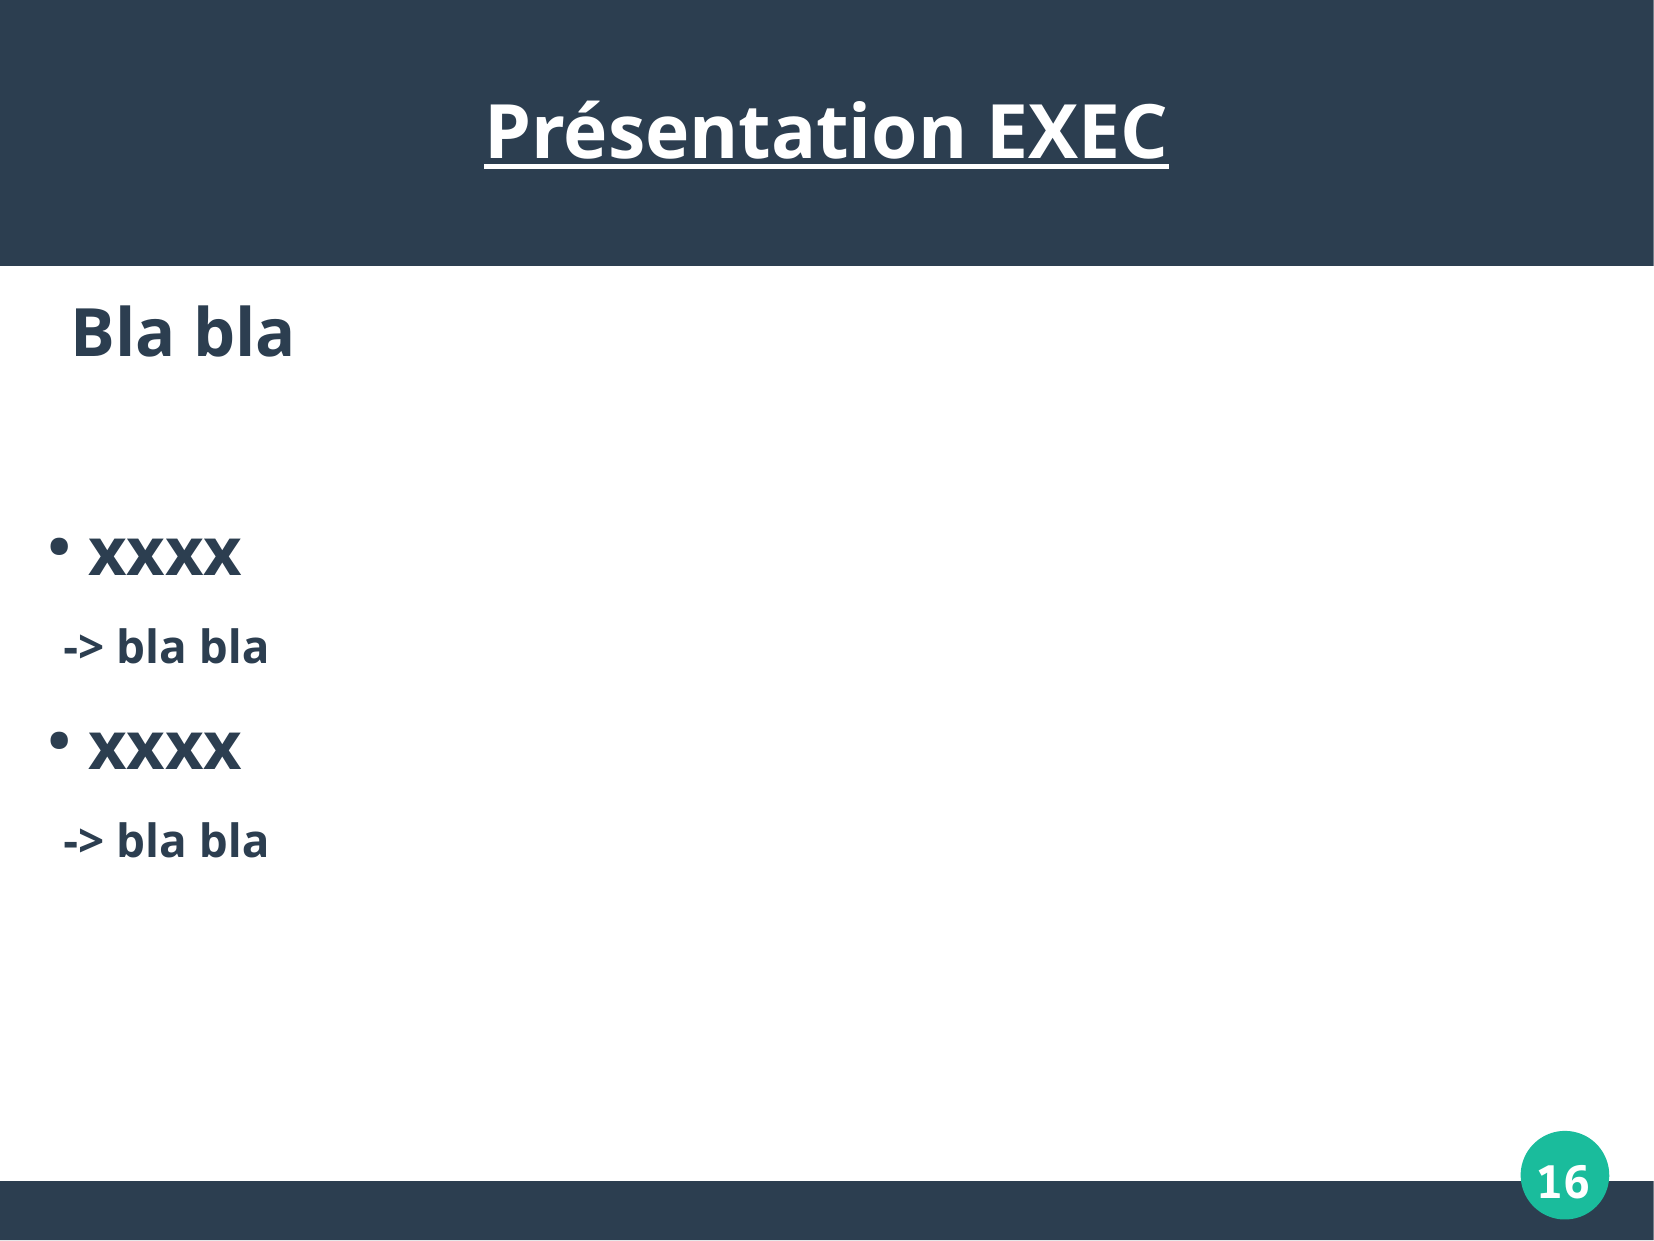

# Présentation EXEC
Bla bla
 xxxx
-> bla bla
 xxxx
-> bla bla
16